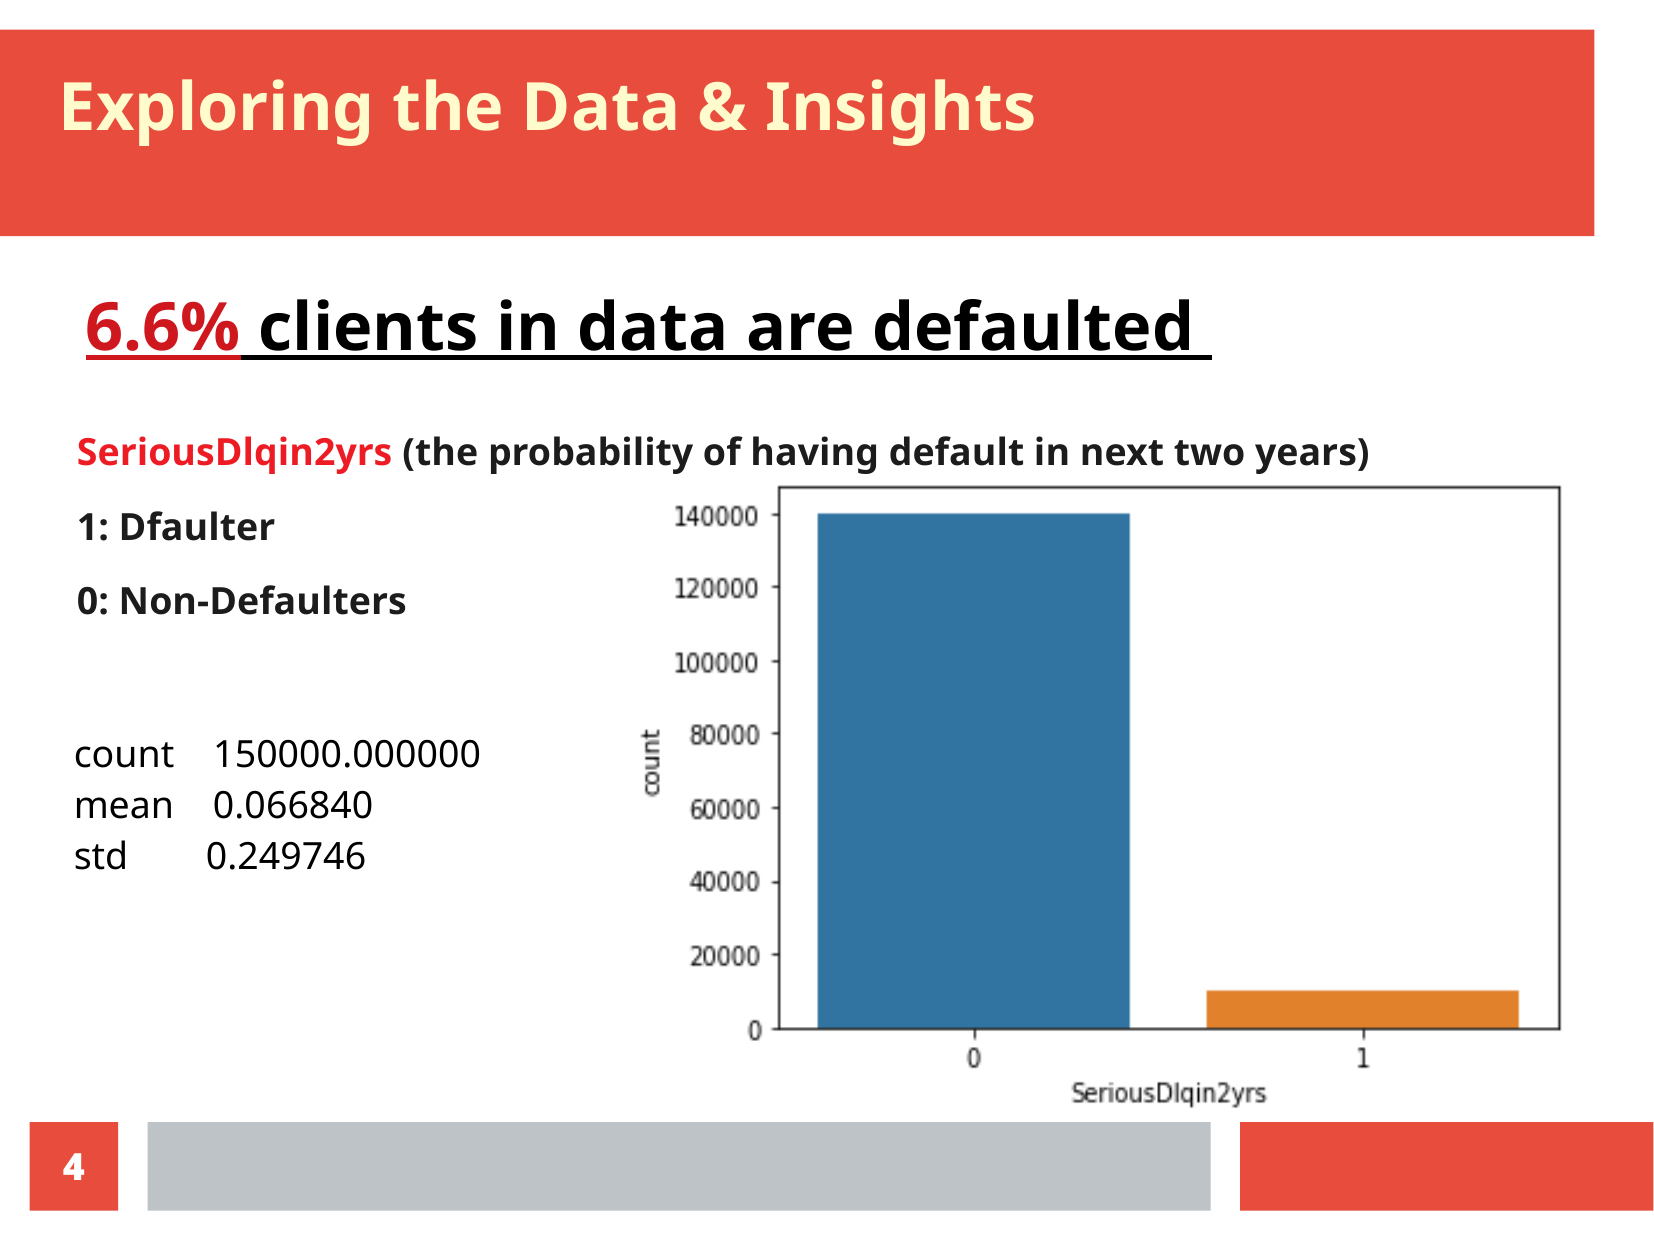

# Exploring the Data & Insights
6.6% clients in data are defaulted
SeriousDlqin2yrs (the probability of having default in next two years)
1: Dfaulter
0: Non-Defaulters
count 150000.000000
mean 0.066840
std 0.249746
4